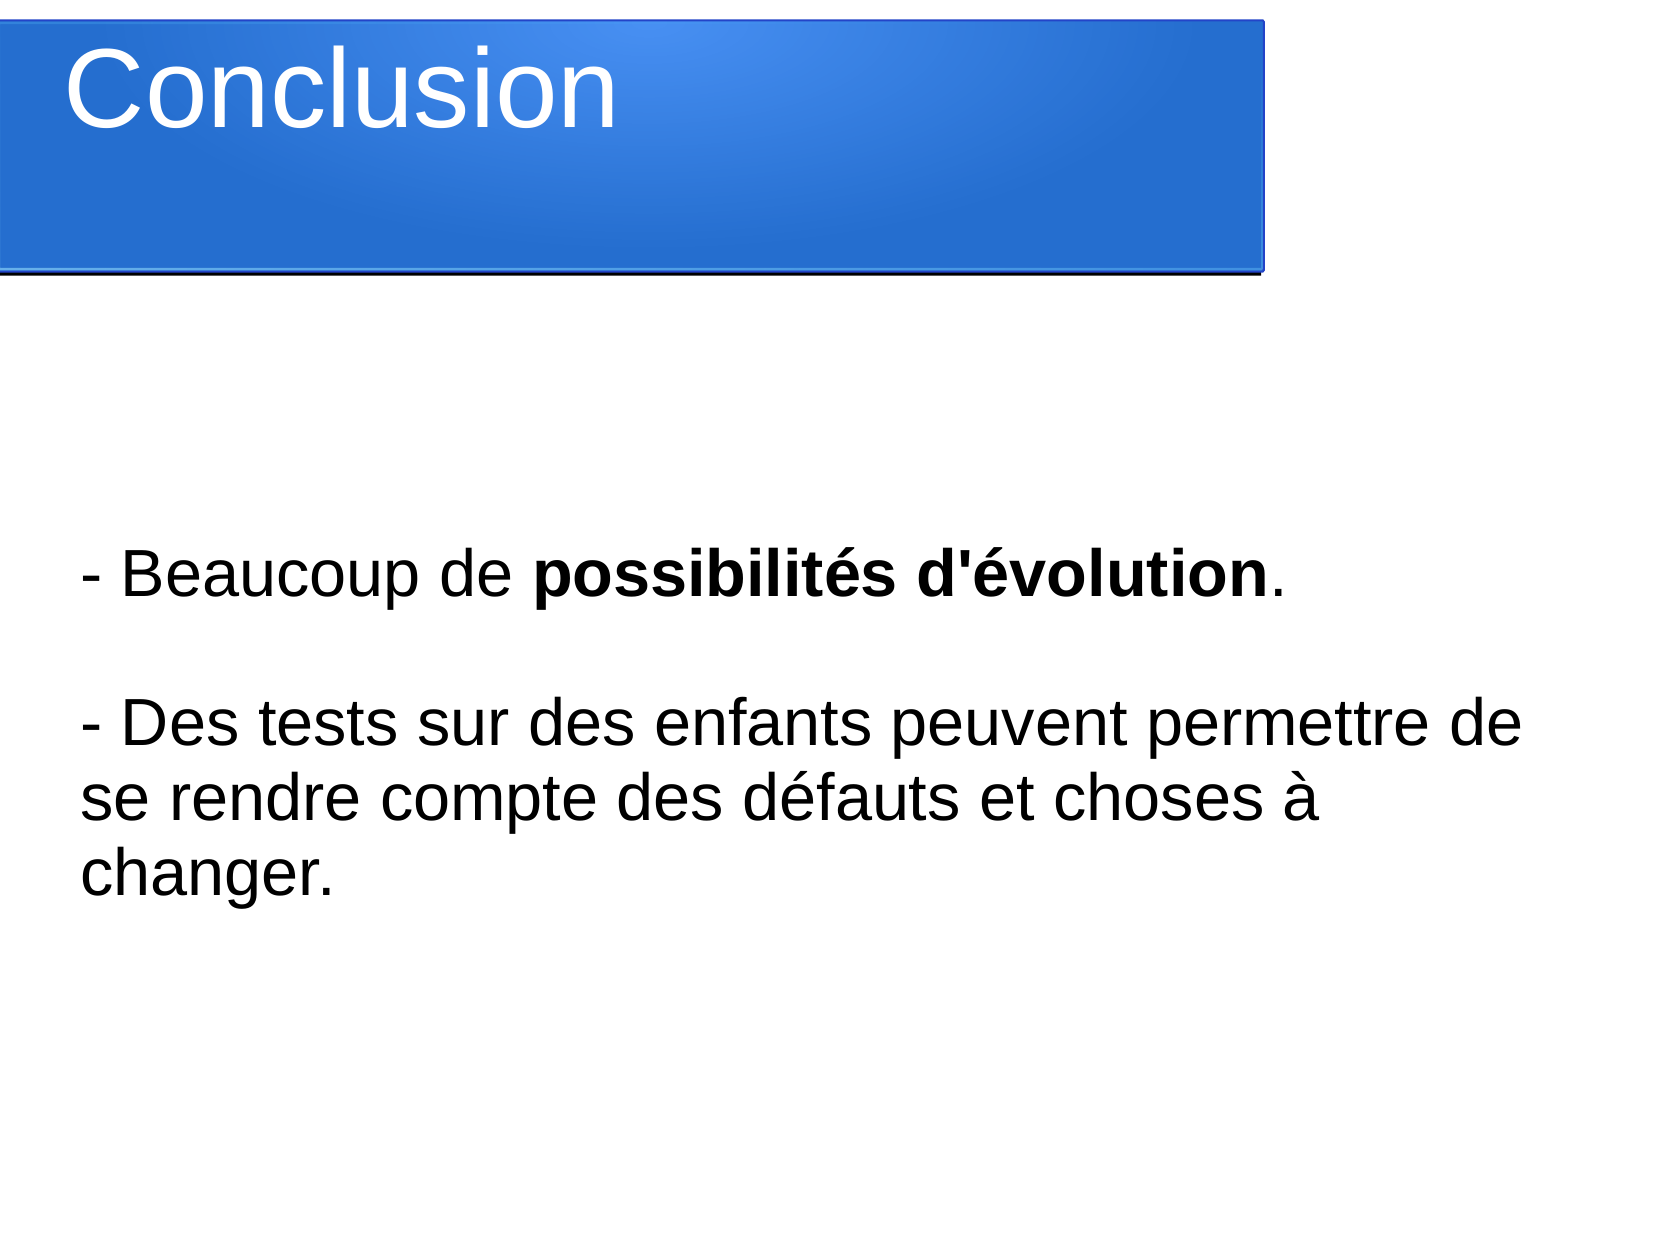

# Conclusion
- Beaucoup de possibilités d'évolution.
- Des tests sur des enfants peuvent permettre de se rendre compte des défauts et choses à changer.